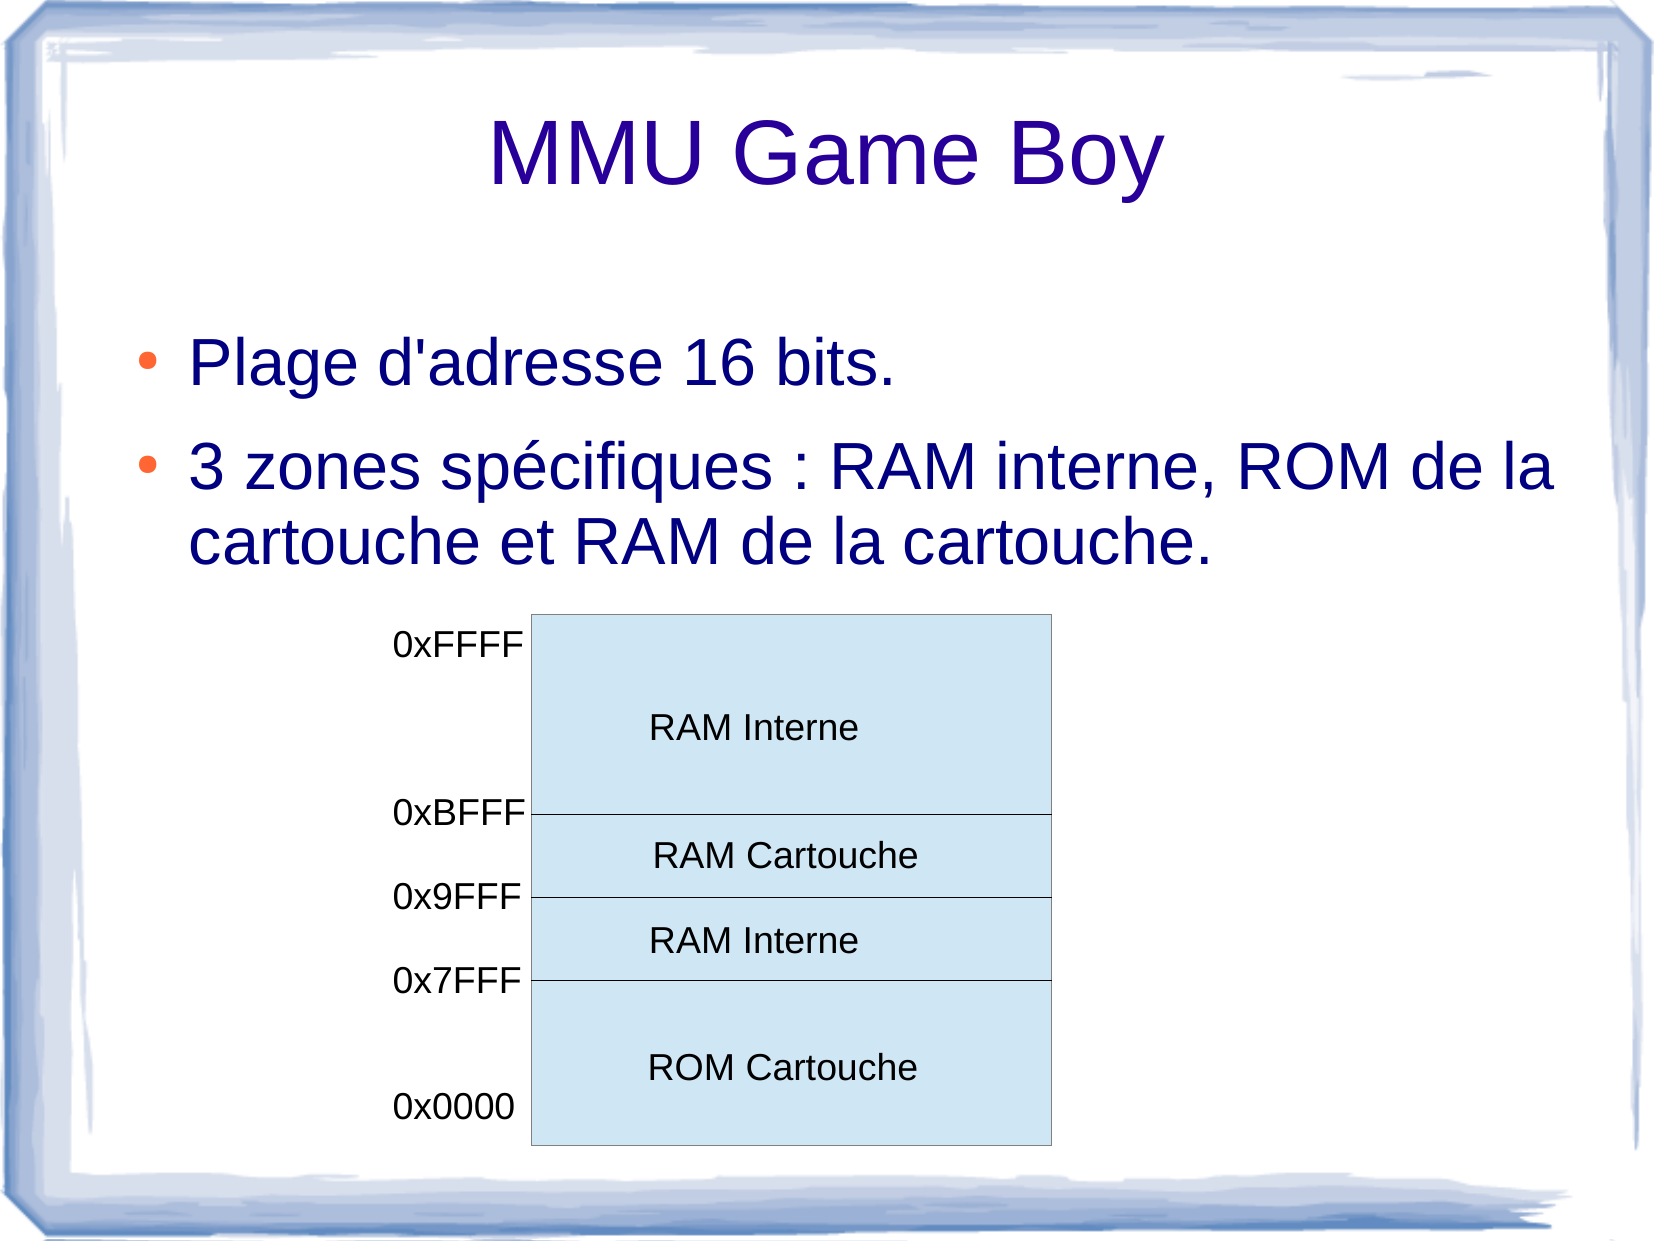

# MMU Game Boy
Plage d'adresse 16 bits.
3 zones spécifiques : RAM interne, ROM de la cartouche et RAM de la cartouche.
0xFFFF
0xBFFF
0x9FFF
0x7FFF
0x0000
RAM Interne
RAM Cartouche
RAM Interne
ROM Cartouche